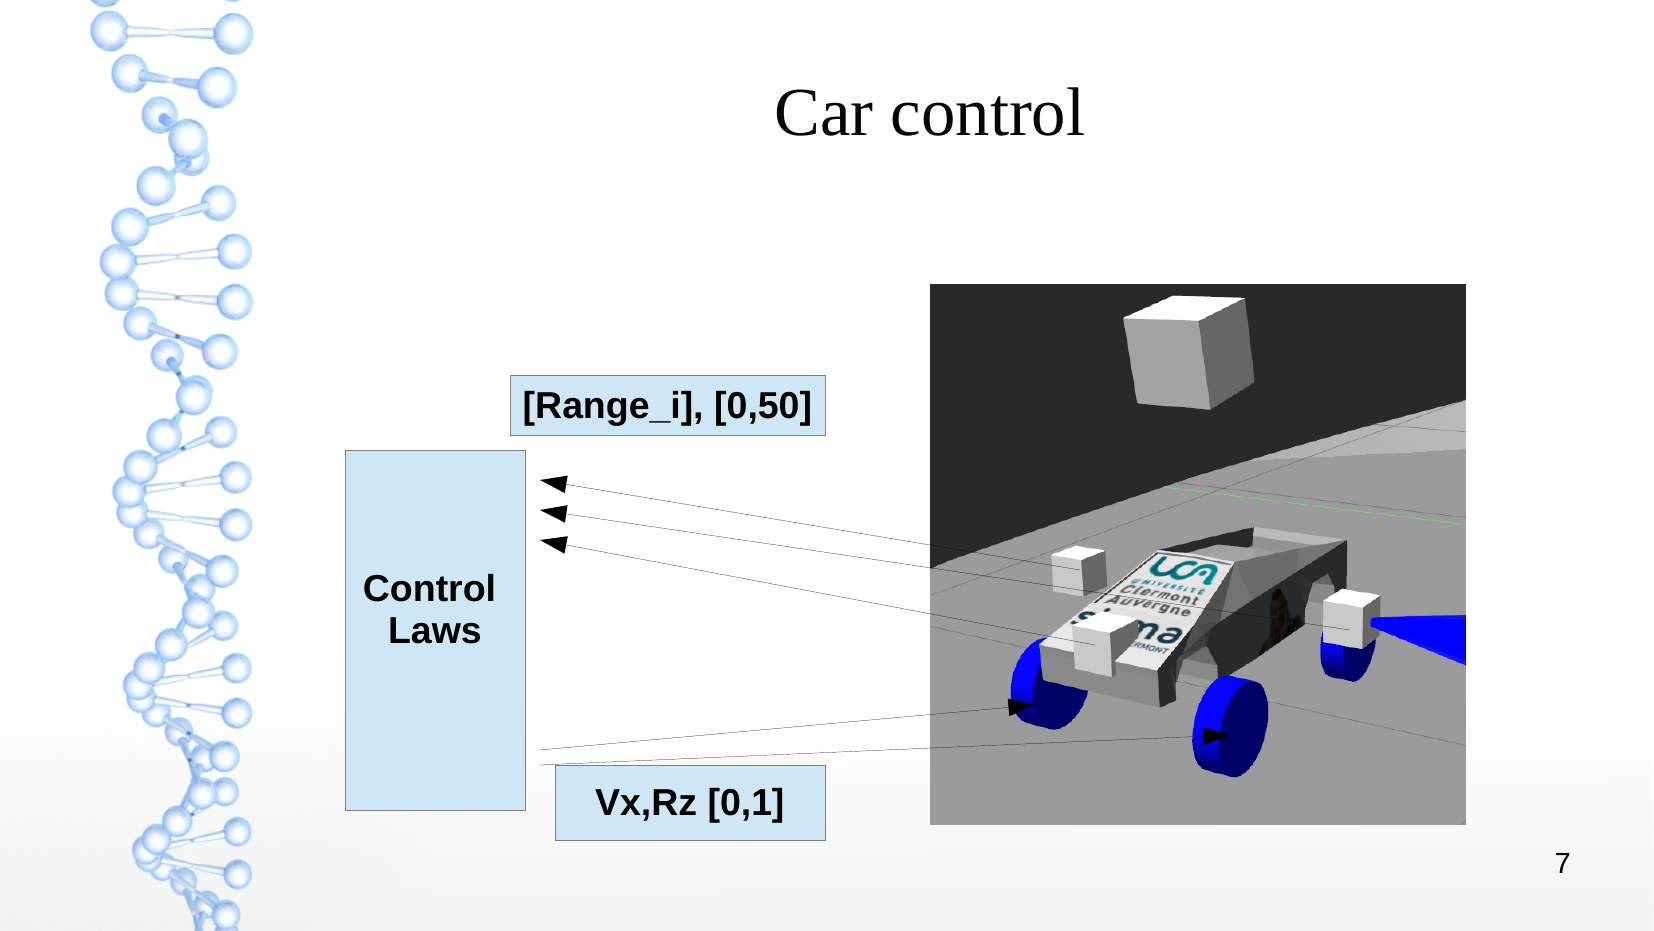

# Car control
[Range_i], [0,50]
Control
Laws
Vx,Rz [0,1]
7